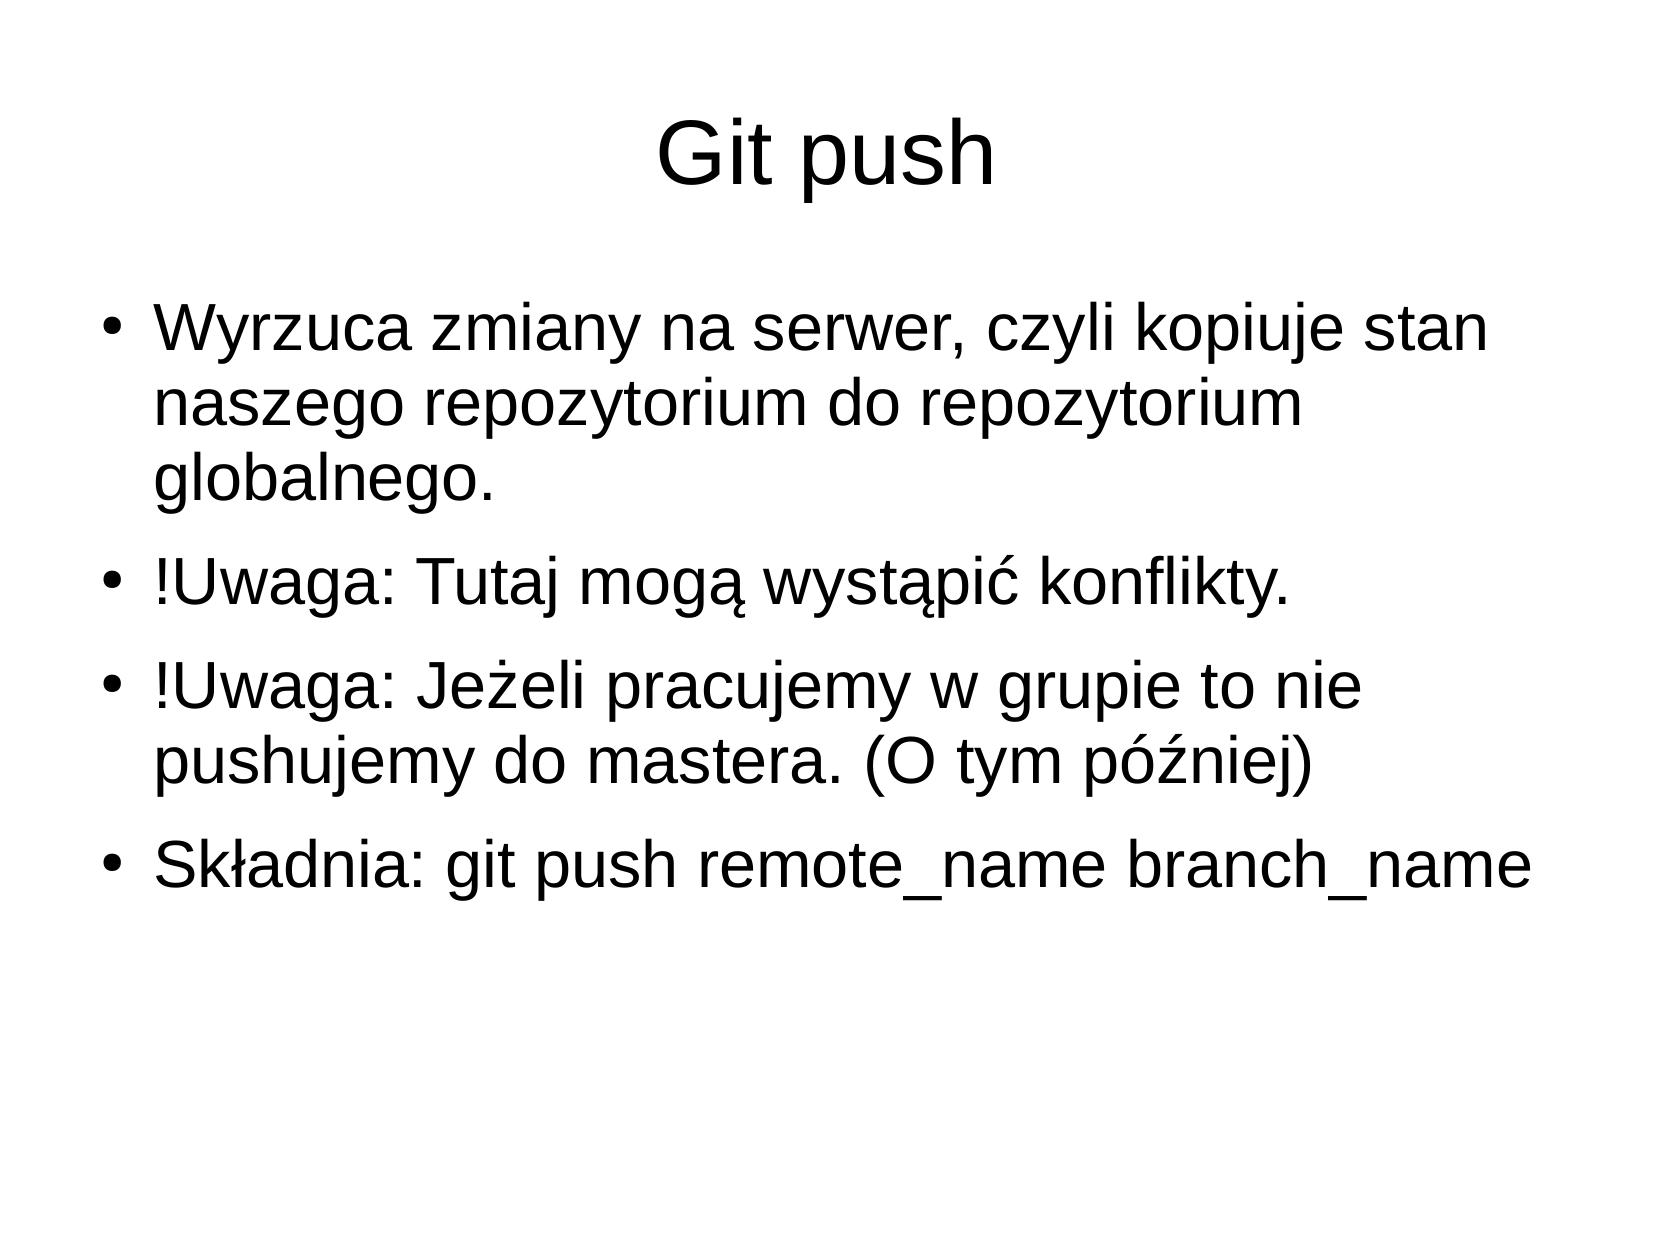

# Git push
Wyrzuca zmiany na serwer, czyli kopiuje stan naszego repozytorium do repozytorium globalnego.
!Uwaga: Tutaj mogą wystąpić konflikty.
!Uwaga: Jeżeli pracujemy w grupie to nie pushujemy do mastera. (O tym później)
Składnia: git push remote_name branch_name